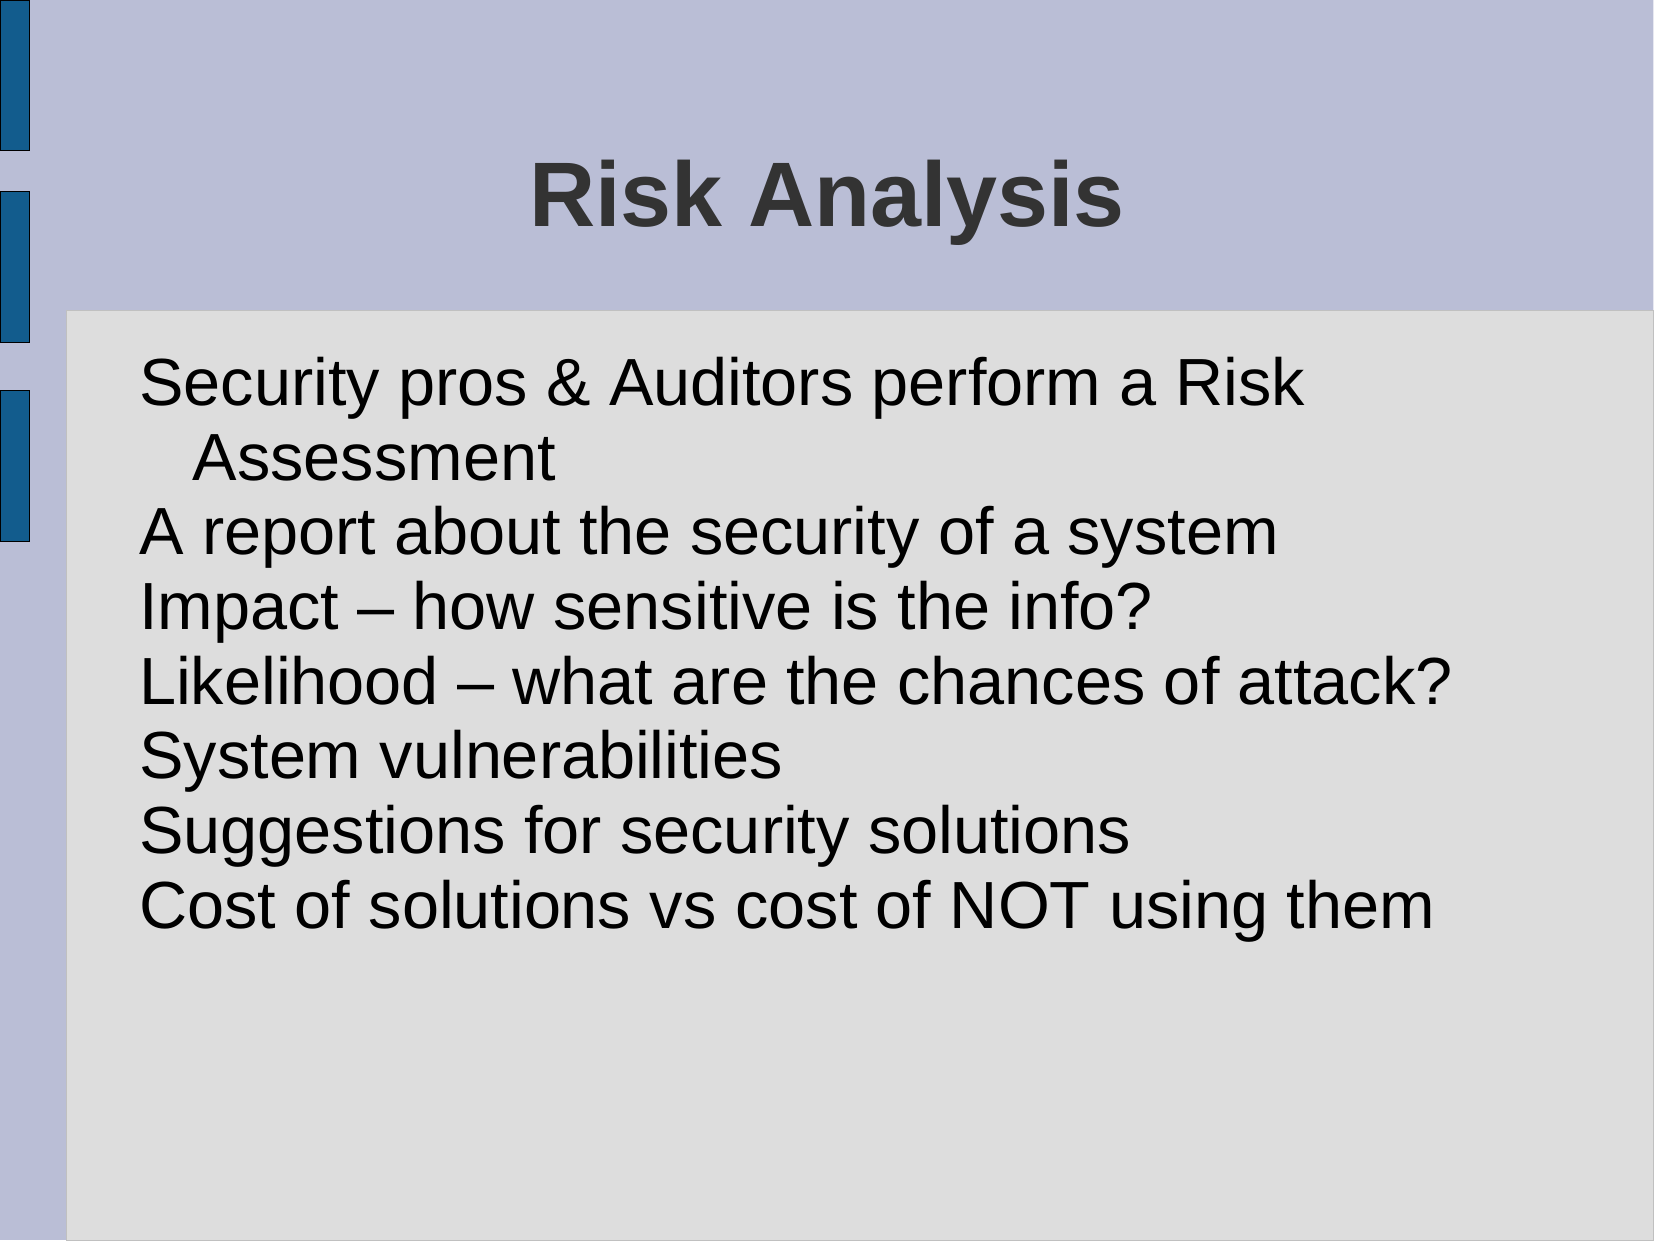

# Risk Analysis
Security pros & Auditors perform a Risk Assessment
A report about the security of a system
Impact – how sensitive is the info?
Likelihood – what are the chances of attack?
System vulnerabilities
Suggestions for security solutions
Cost of solutions vs cost of NOT using them